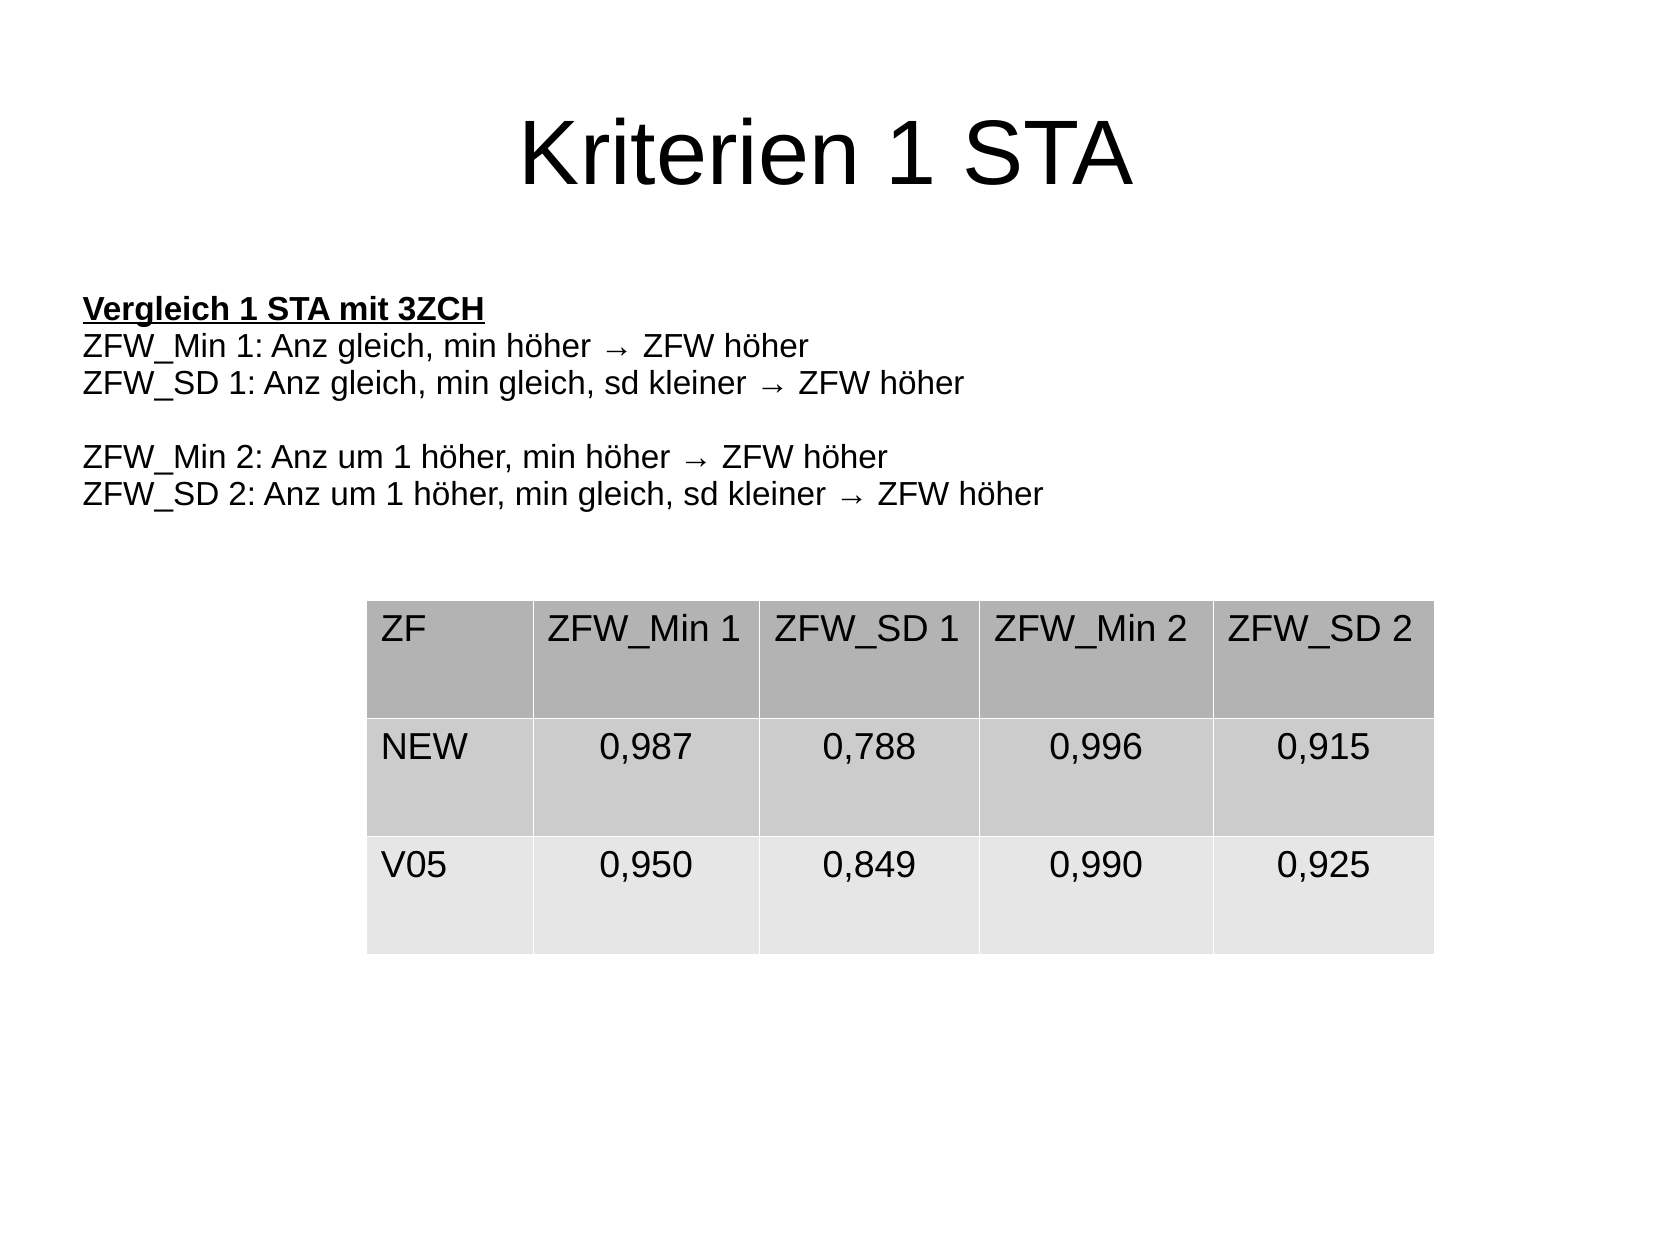

# Kriterien 1 STA
Vergleich 1 STA mit 3ZCH
ZFW_Min 1: Anz gleich, min höher → ZFW höher
ZFW_SD 1: Anz gleich, min gleich, sd kleiner → ZFW höher
ZFW_Min 2: Anz um 1 höher, min höher → ZFW höher
ZFW_SD 2: Anz um 1 höher, min gleich, sd kleiner → ZFW höher
| ZF | ZFW\_Min 1 | ZFW\_SD 1 | ZFW\_Min 2 | ZFW\_SD 2 |
| --- | --- | --- | --- | --- |
| NEW | 0,987 | 0,788 | 0,996 | 0,915 |
| V05 | 0,950 | 0,849 | 0,990 | 0,925 |